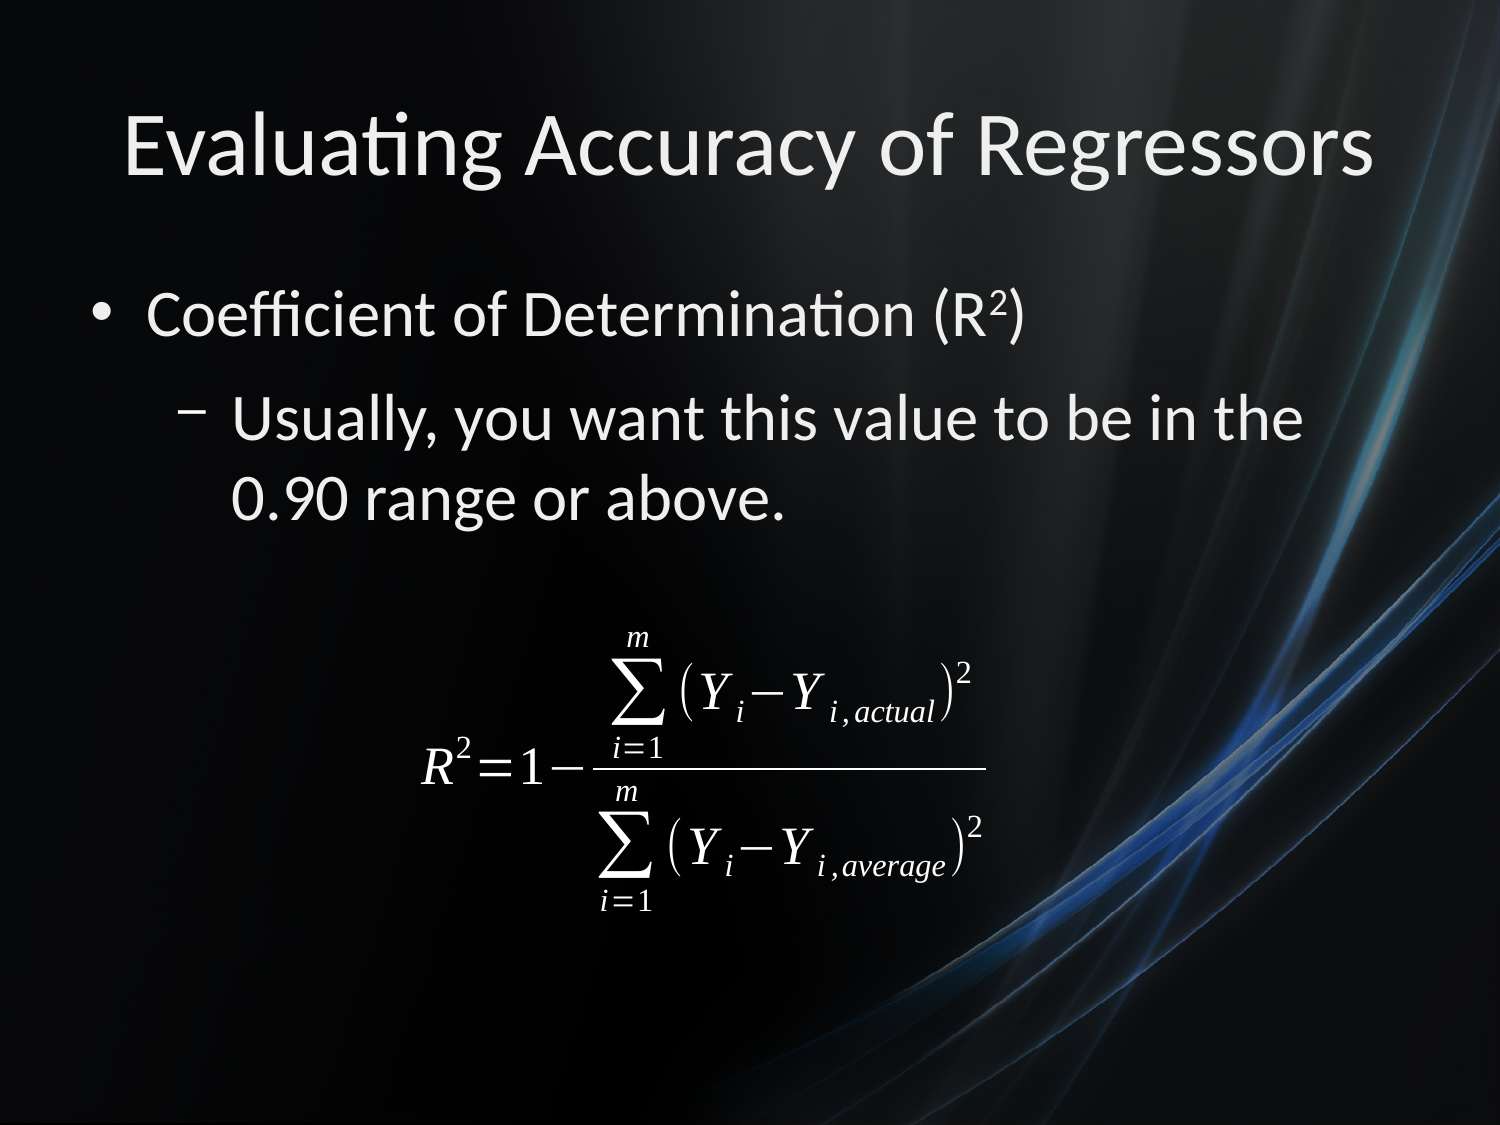

# Evaluating Accuracy of Regressors
Coefficient of Determination (R2)
Usually, you want this value to be in the 0.90 range or above.